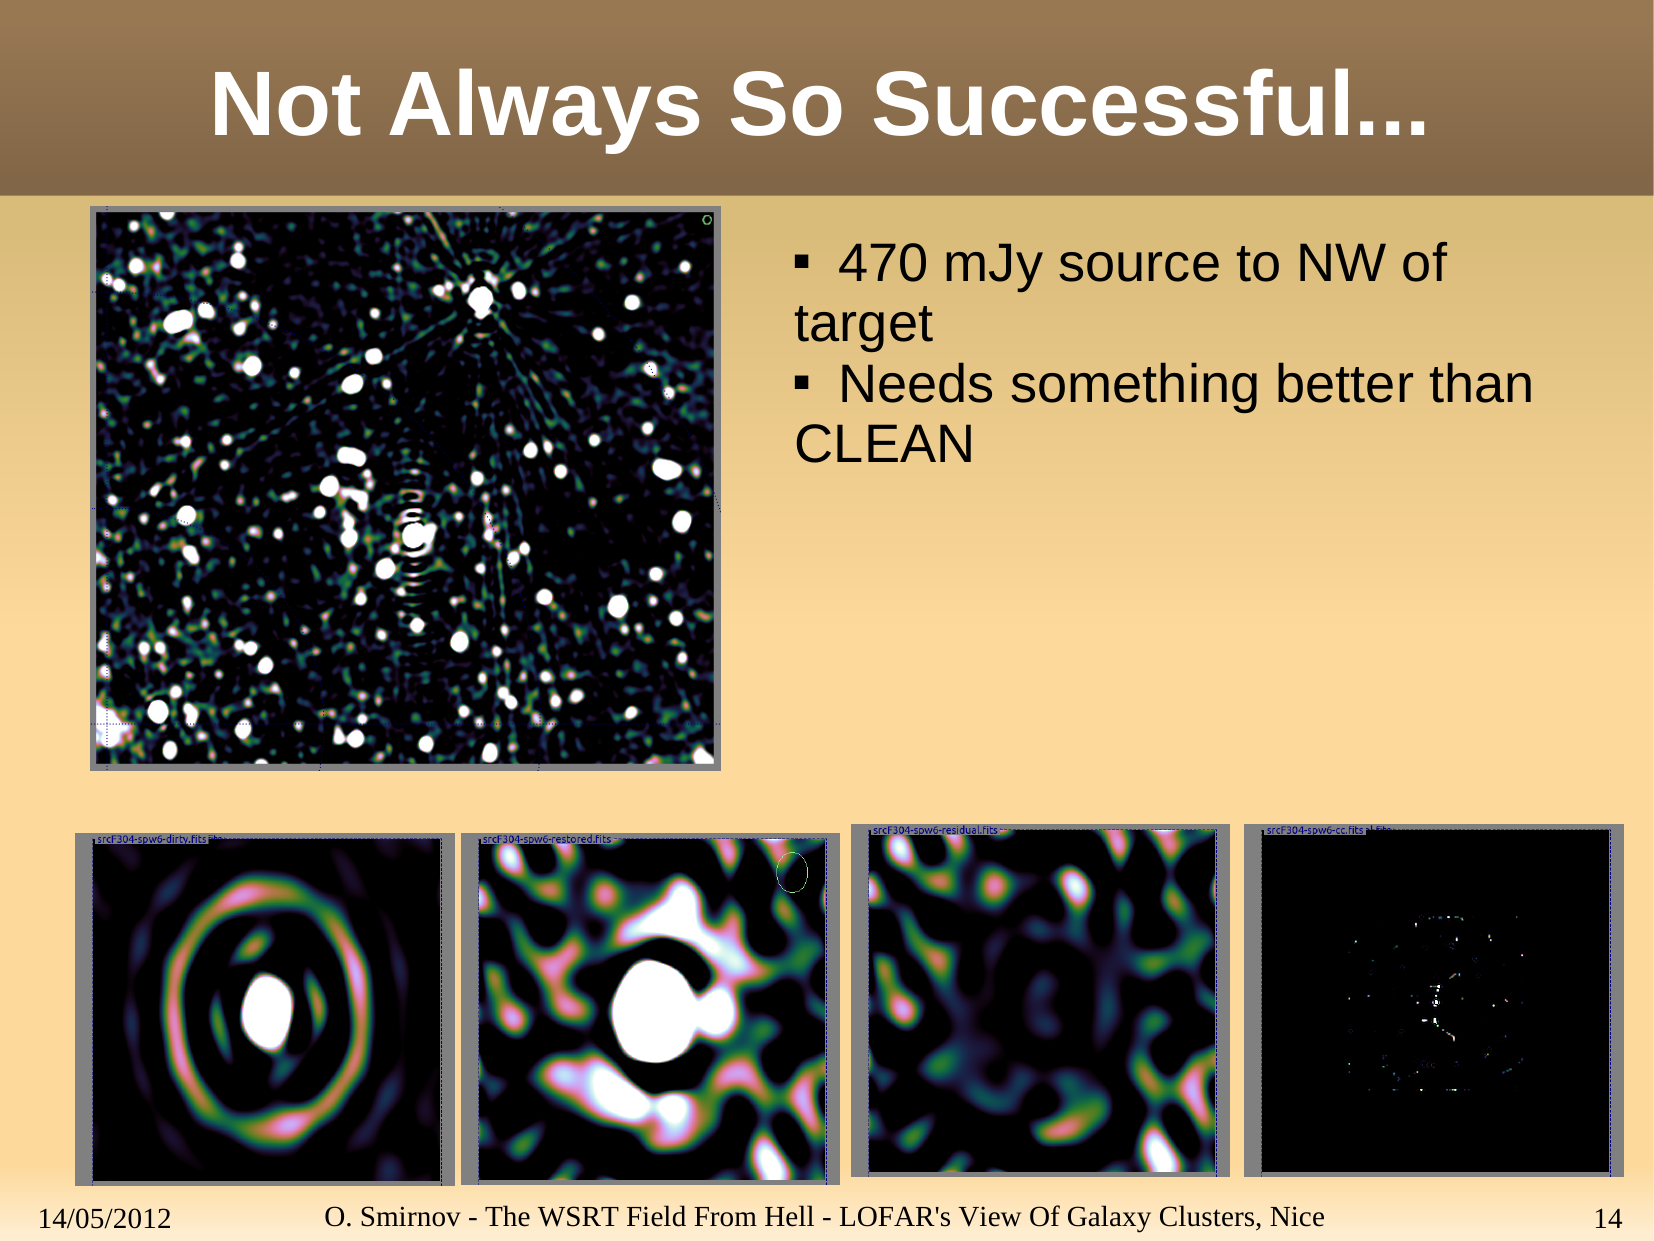

# Not Always So Successful...
 470 mJy source to NW of target
 Needs something better than CLEAN
O. Smirnov - The WSRT Field From Hell - LOFAR's View Of Galaxy Clusters, Nice
14/05/2012
14